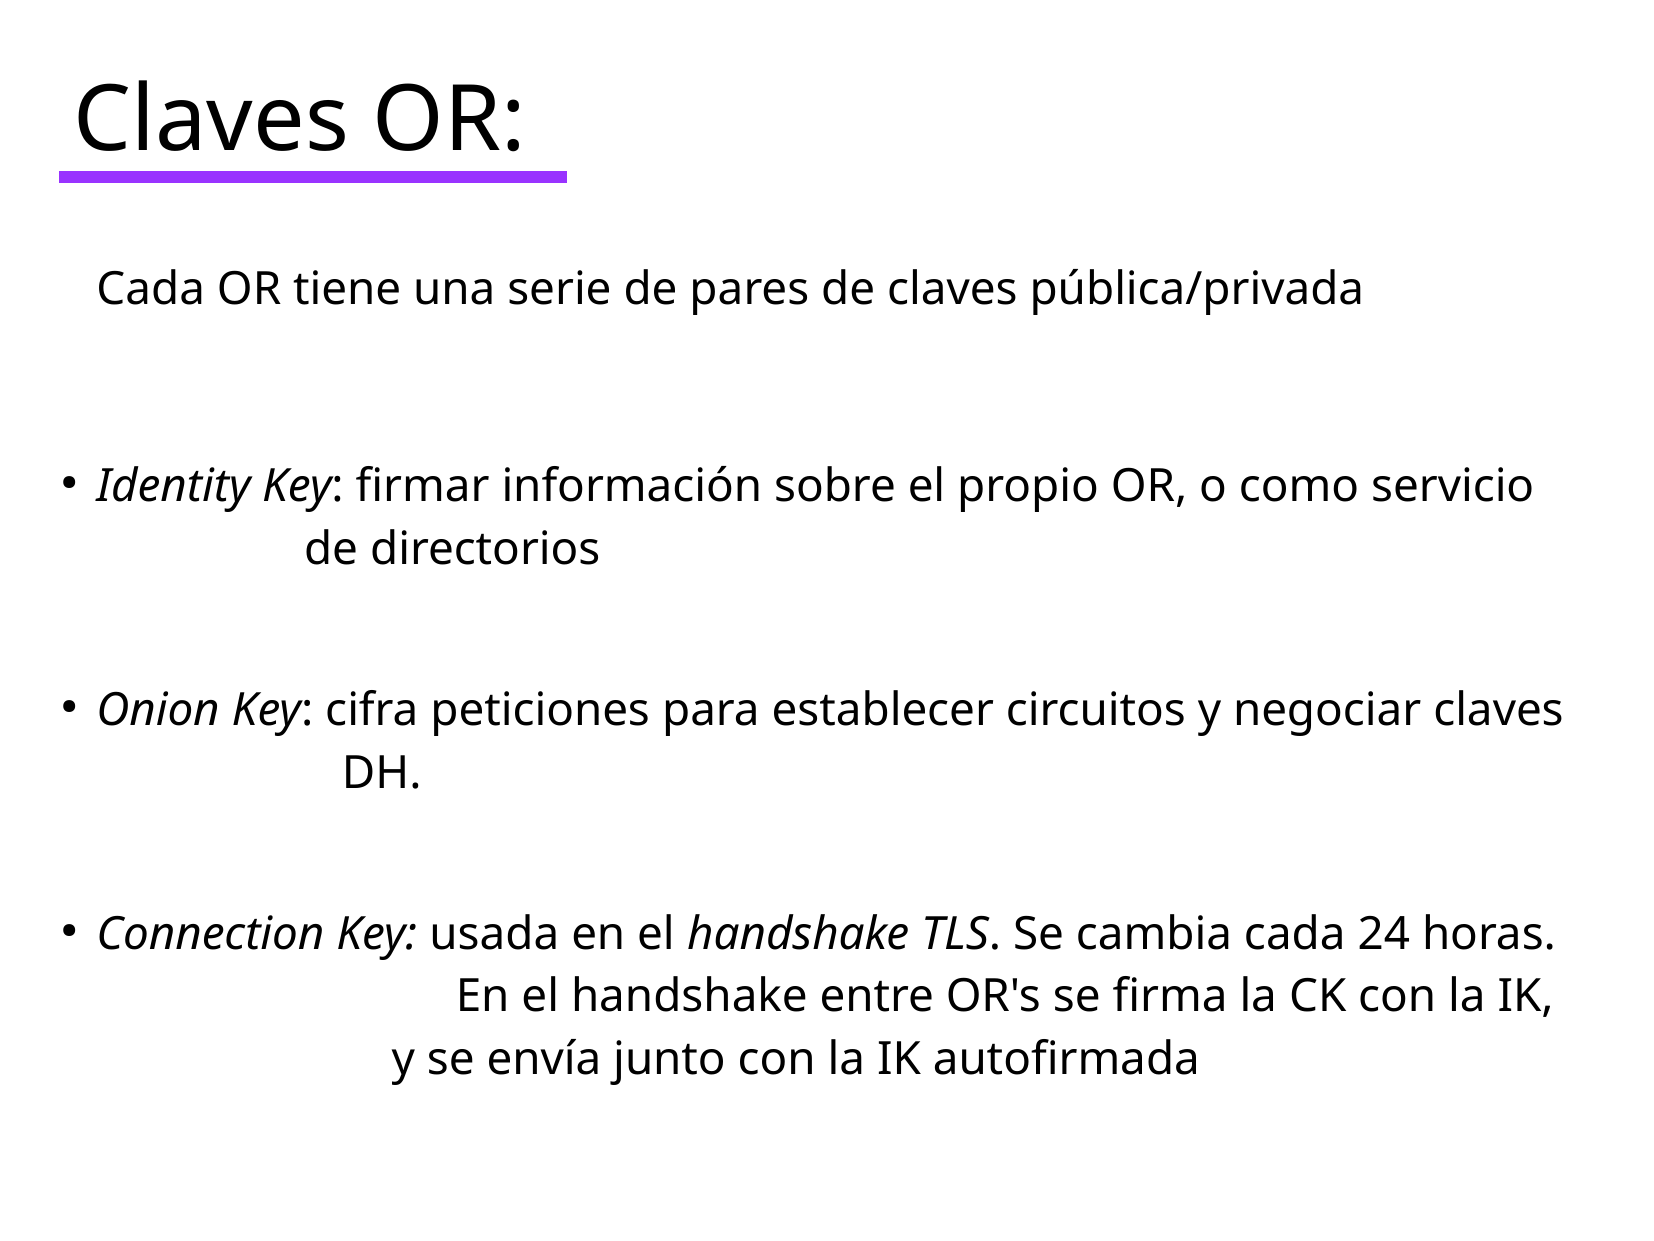

Claves OR:
#
Cada OR tiene una serie de pares de claves pública/privada
Identity Key: firmar información sobre el propio OR, o como servicio 			 de directorios
Onion Key: cifra peticiones para establecer circuitos y negociar claves
			 DH.
Connection Key: usada en el handshake TLS. Se cambia cada 24 horas.
 En el handshake entre OR's se firma la CK con la IK, 					y se envía junto con la IK autofirmada